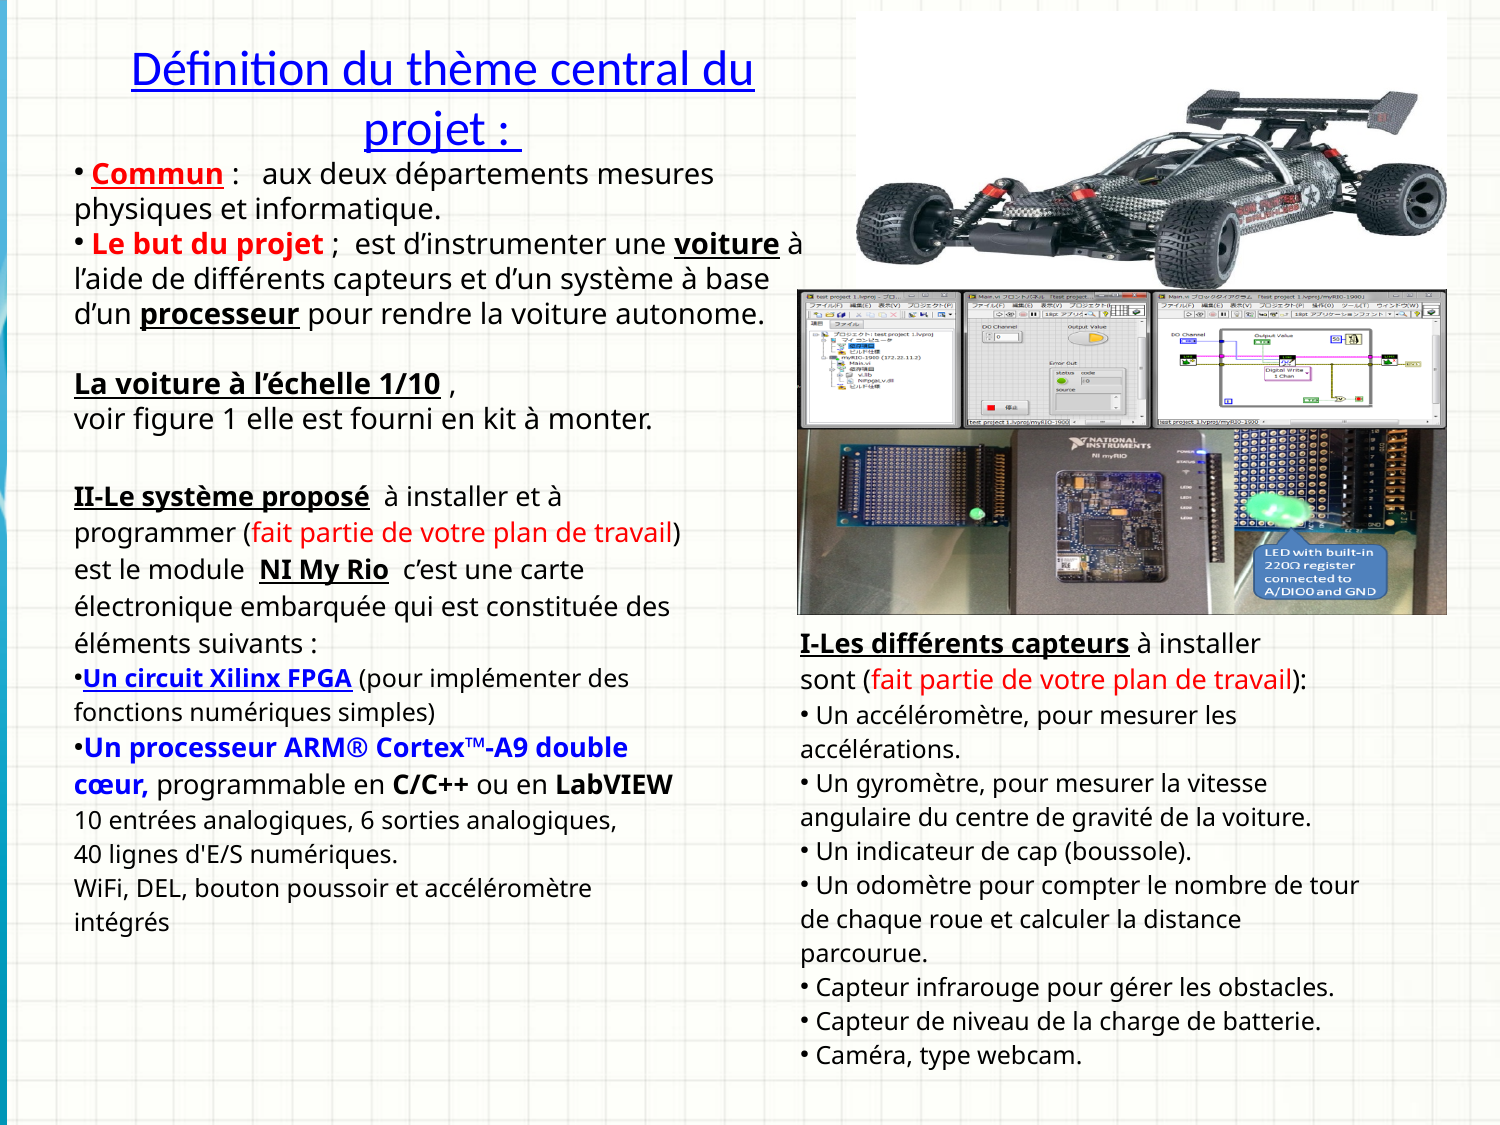

Définition du thème central du projet :
 Commun : aux deux départements mesures physiques et informatique.
 Le but du projet ; est d’instrumenter une voiture à l’aide de différents capteurs et d’un système à base d’un processeur pour rendre la voiture autonome.
La voiture à l’échelle 1/10 ,
voir figure 1 elle est fourni en kit à monter.
II-Le système proposé à installer et à programmer (fait partie de votre plan de travail) est le module NI My Rio c’est une carte électronique embarquée qui est constituée des éléments suivants :
Un circuit Xilinx FPGA (pour implémenter des fonctions numériques simples)
Un processeur ARM® Cortex™-A9 double cœur, programmable en C/C++ ou en LabVIEW
10 entrées analogiques, 6 sorties analogiques,
40 lignes d'E/S numériques.
WiFi, DEL, bouton poussoir et accéléromètre intégrés
I-Les différents capteurs à installer sont (fait partie de votre plan de travail):
 Un accéléromètre, pour mesurer les accélérations.
 Un gyromètre, pour mesurer la vitesse angulaire du centre de gravité de la voiture.
 Un indicateur de cap (boussole).
 Un odomètre pour compter le nombre de tour de chaque roue et calculer la distance parcourue.
 Capteur infrarouge pour gérer les obstacles.
 Capteur de niveau de la charge de batterie.
 Caméra, type webcam.